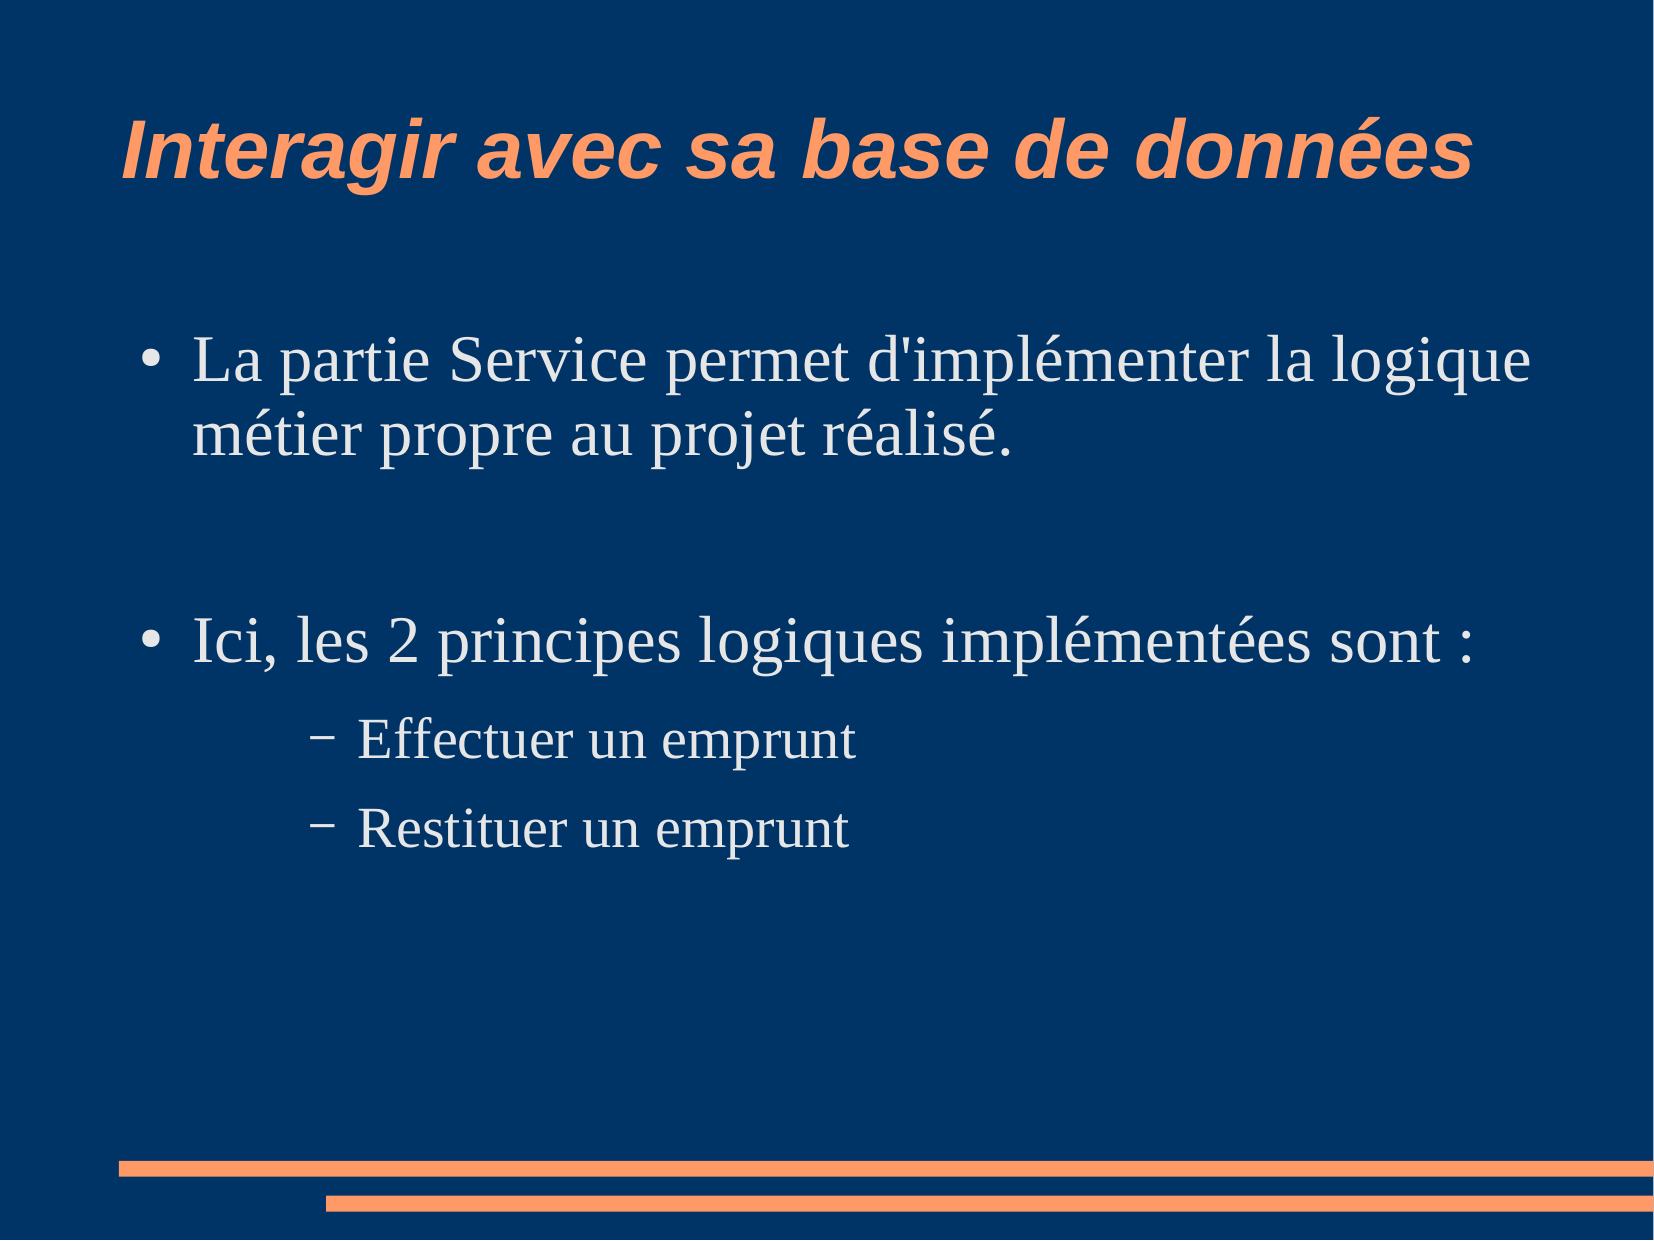

# Interagir avec sa base de données
La partie Service permet d'implémenter la logique métier propre au projet réalisé.
Ici, les 2 principes logiques implémentées sont :
Effectuer un emprunt
Restituer un emprunt